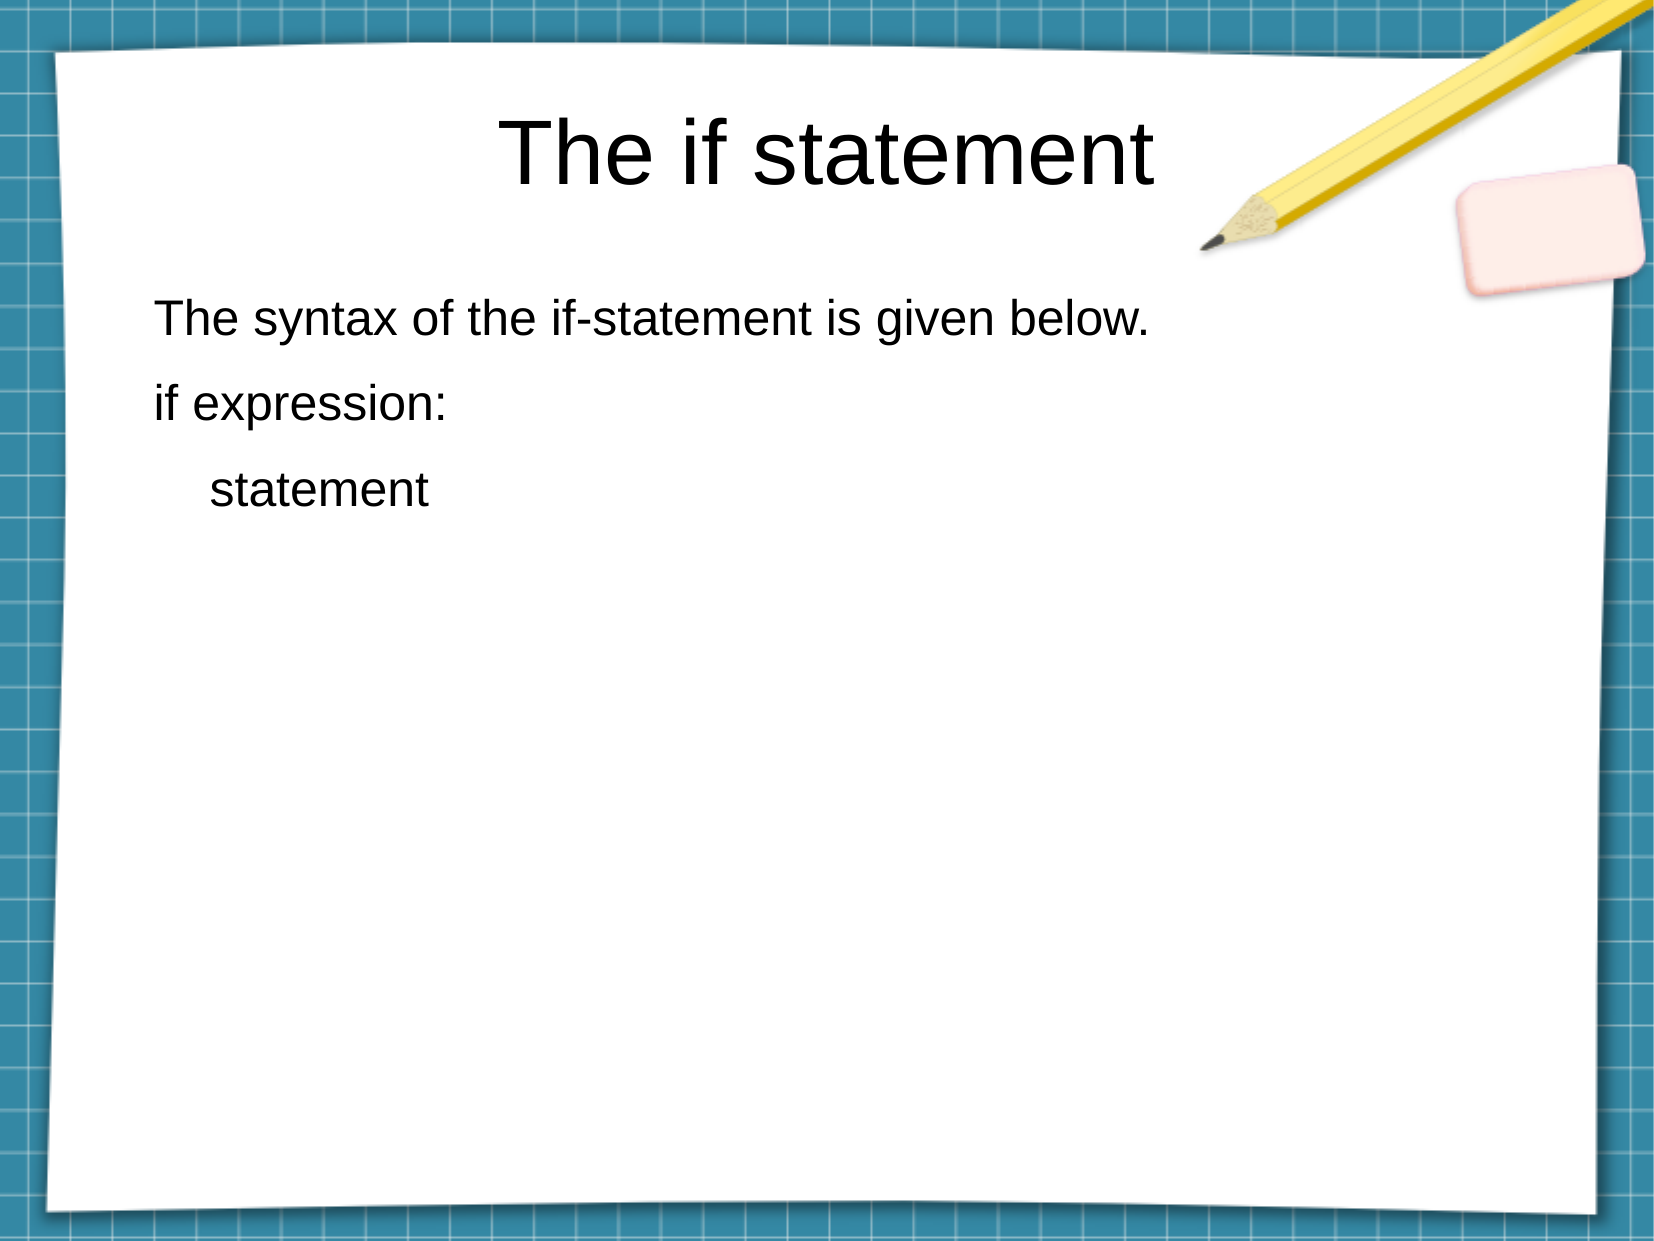

# The if statement
The syntax of the if-statement is given below.
if expression:
 statement